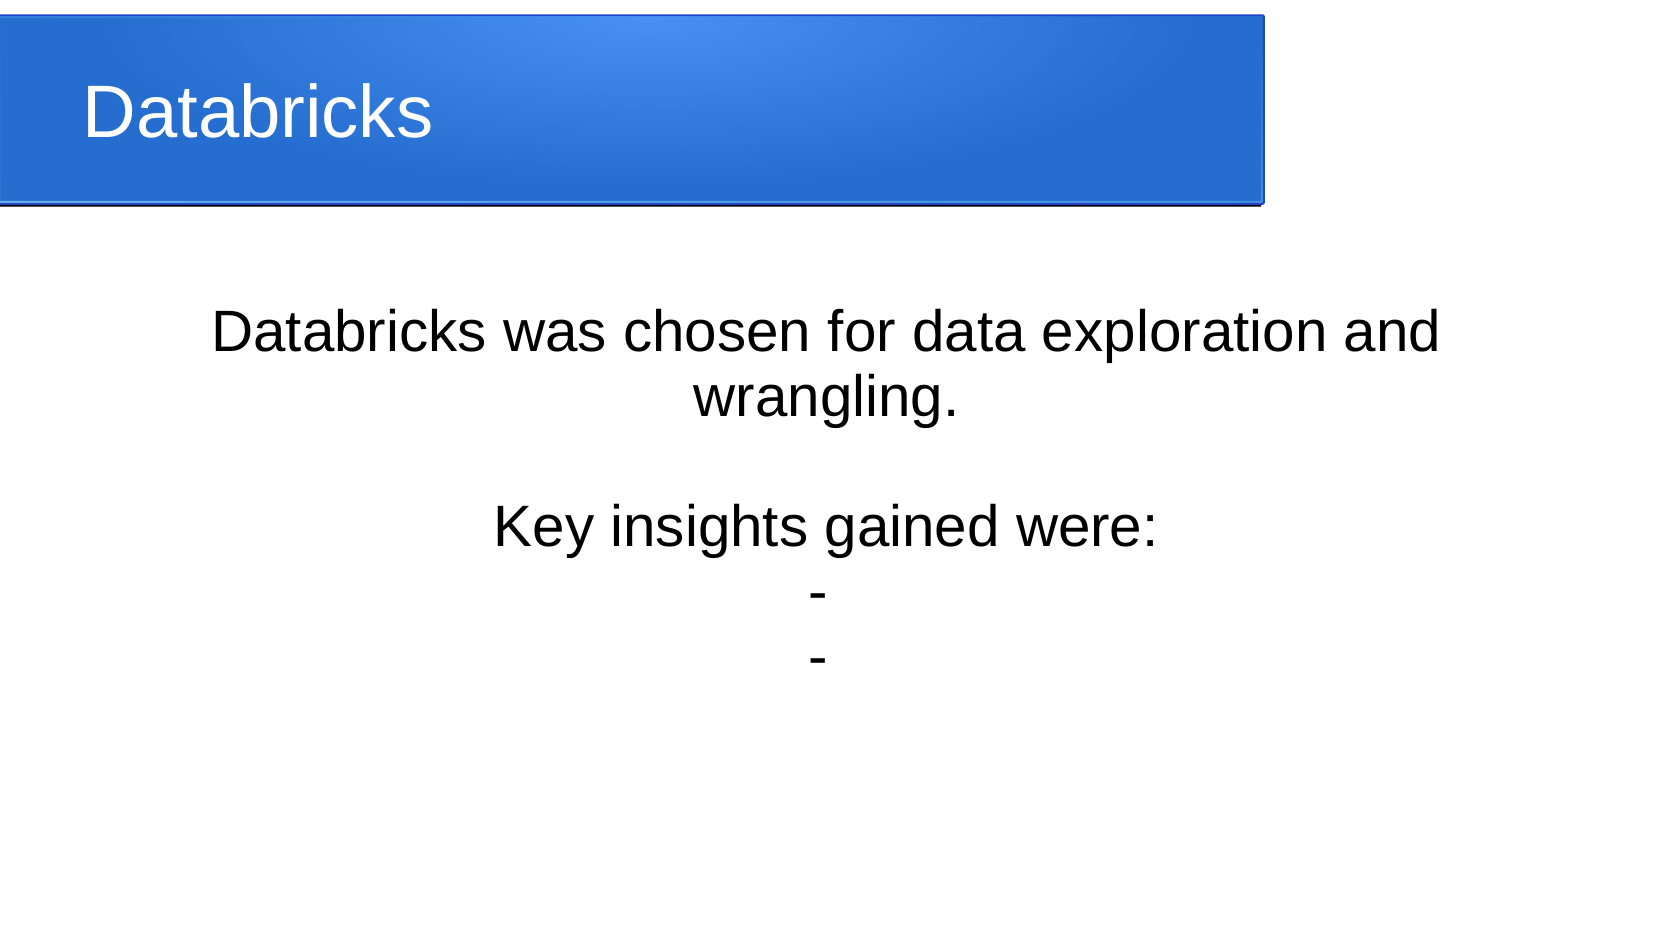

# Databricks
Databricks was chosen for data exploration and wrangling.
Key insights gained were:
-
-